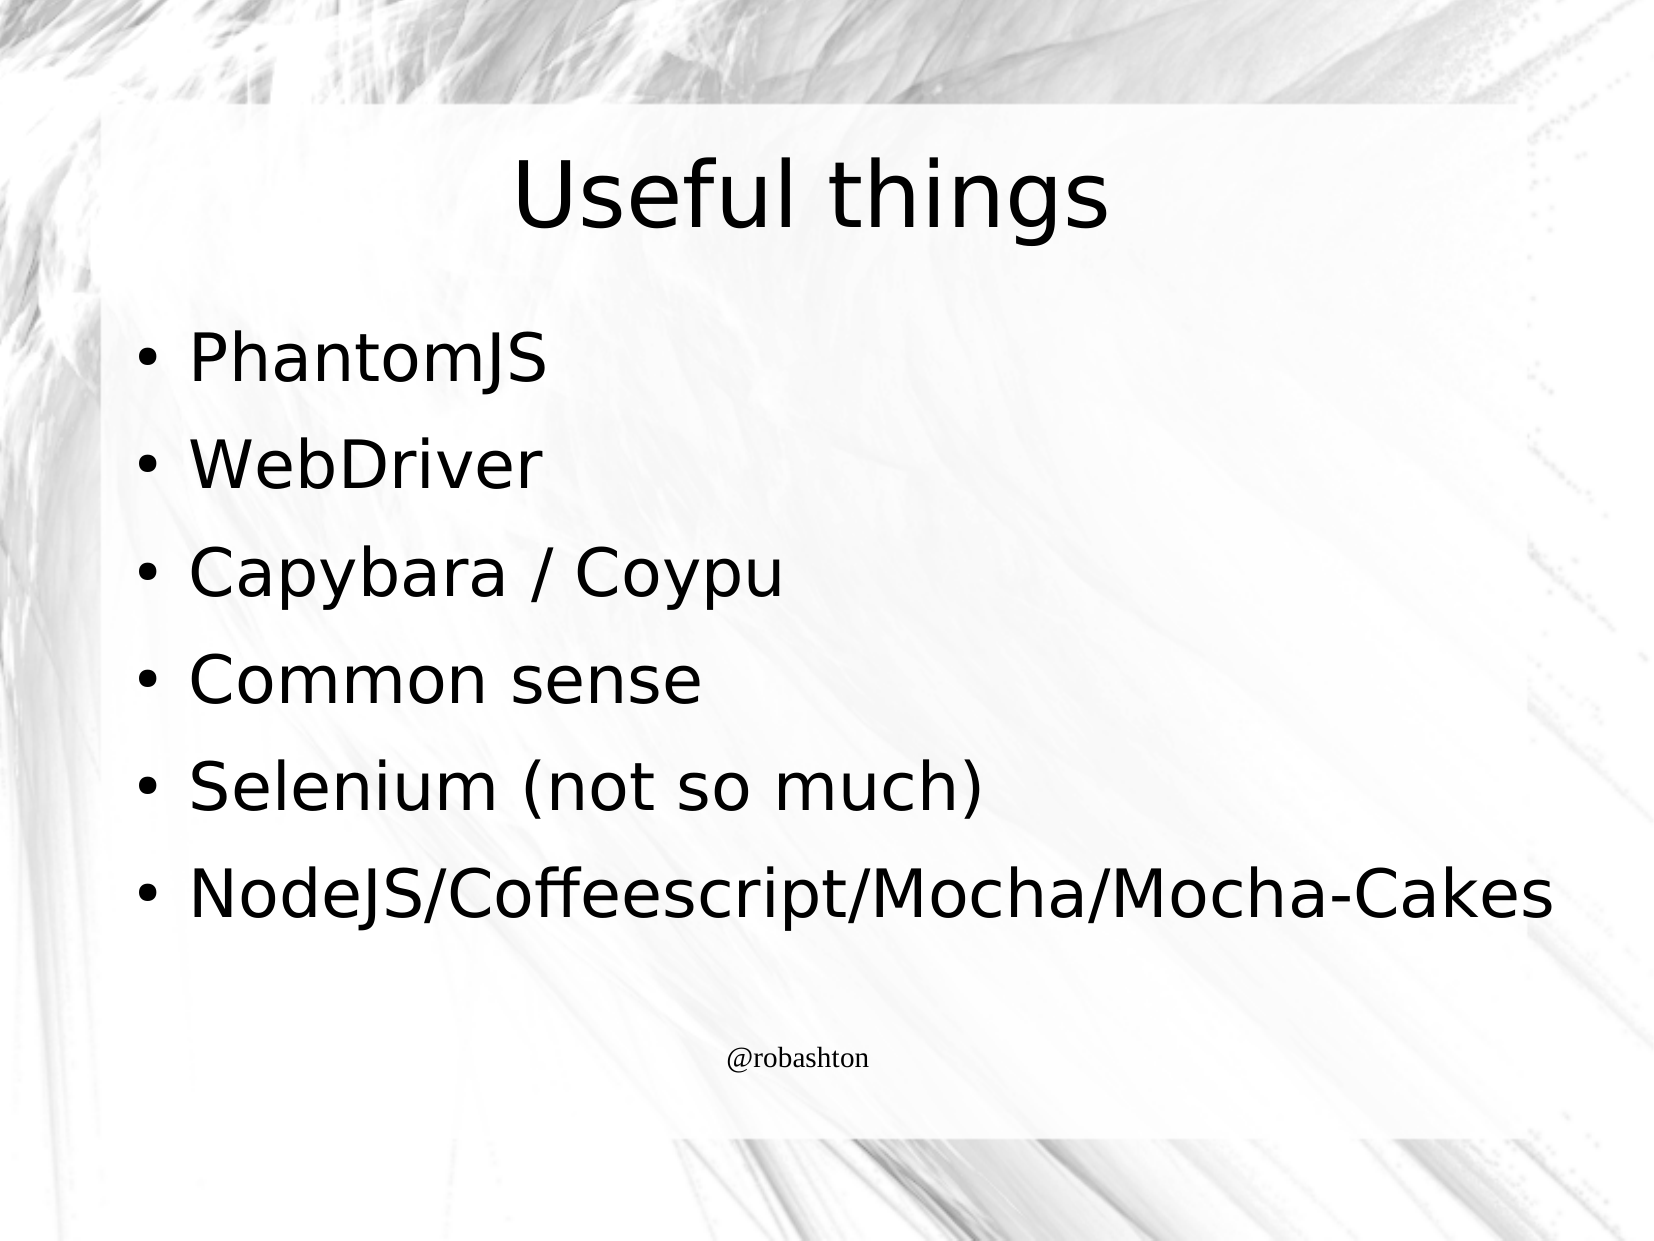

# Useful things
PhantomJS
WebDriver
Capybara / Coypu
Common sense
Selenium (not so much)
NodeJS/Coffeescript/Mocha/Mocha-Cakes
@robashton